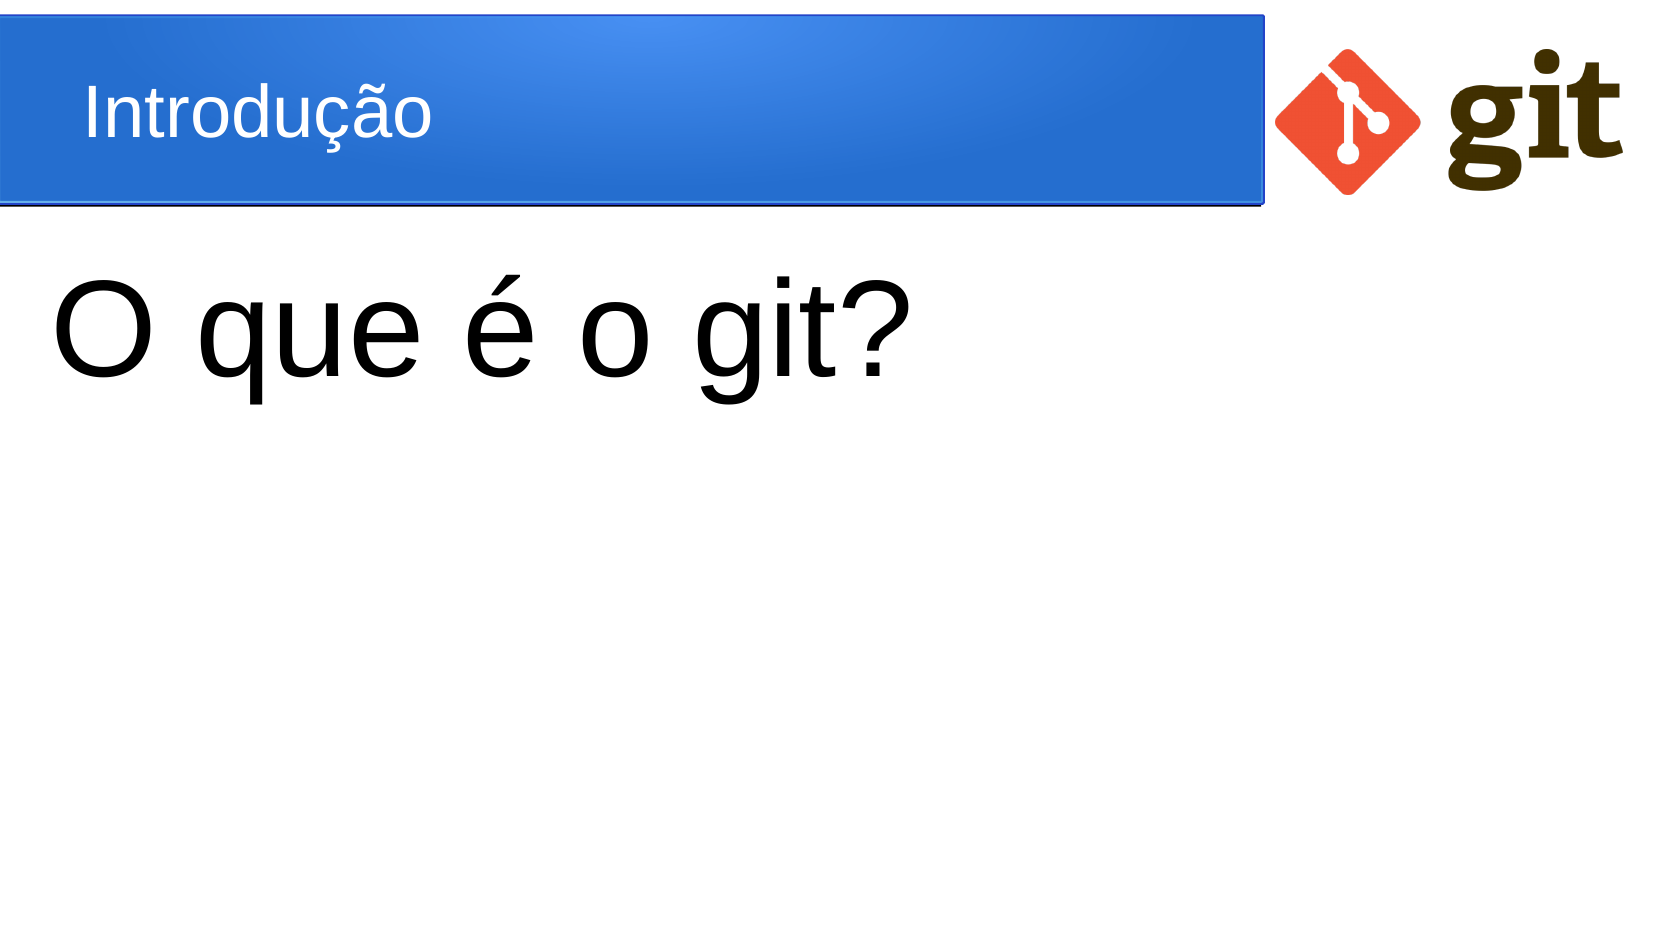

# Introdução
O que é o git?